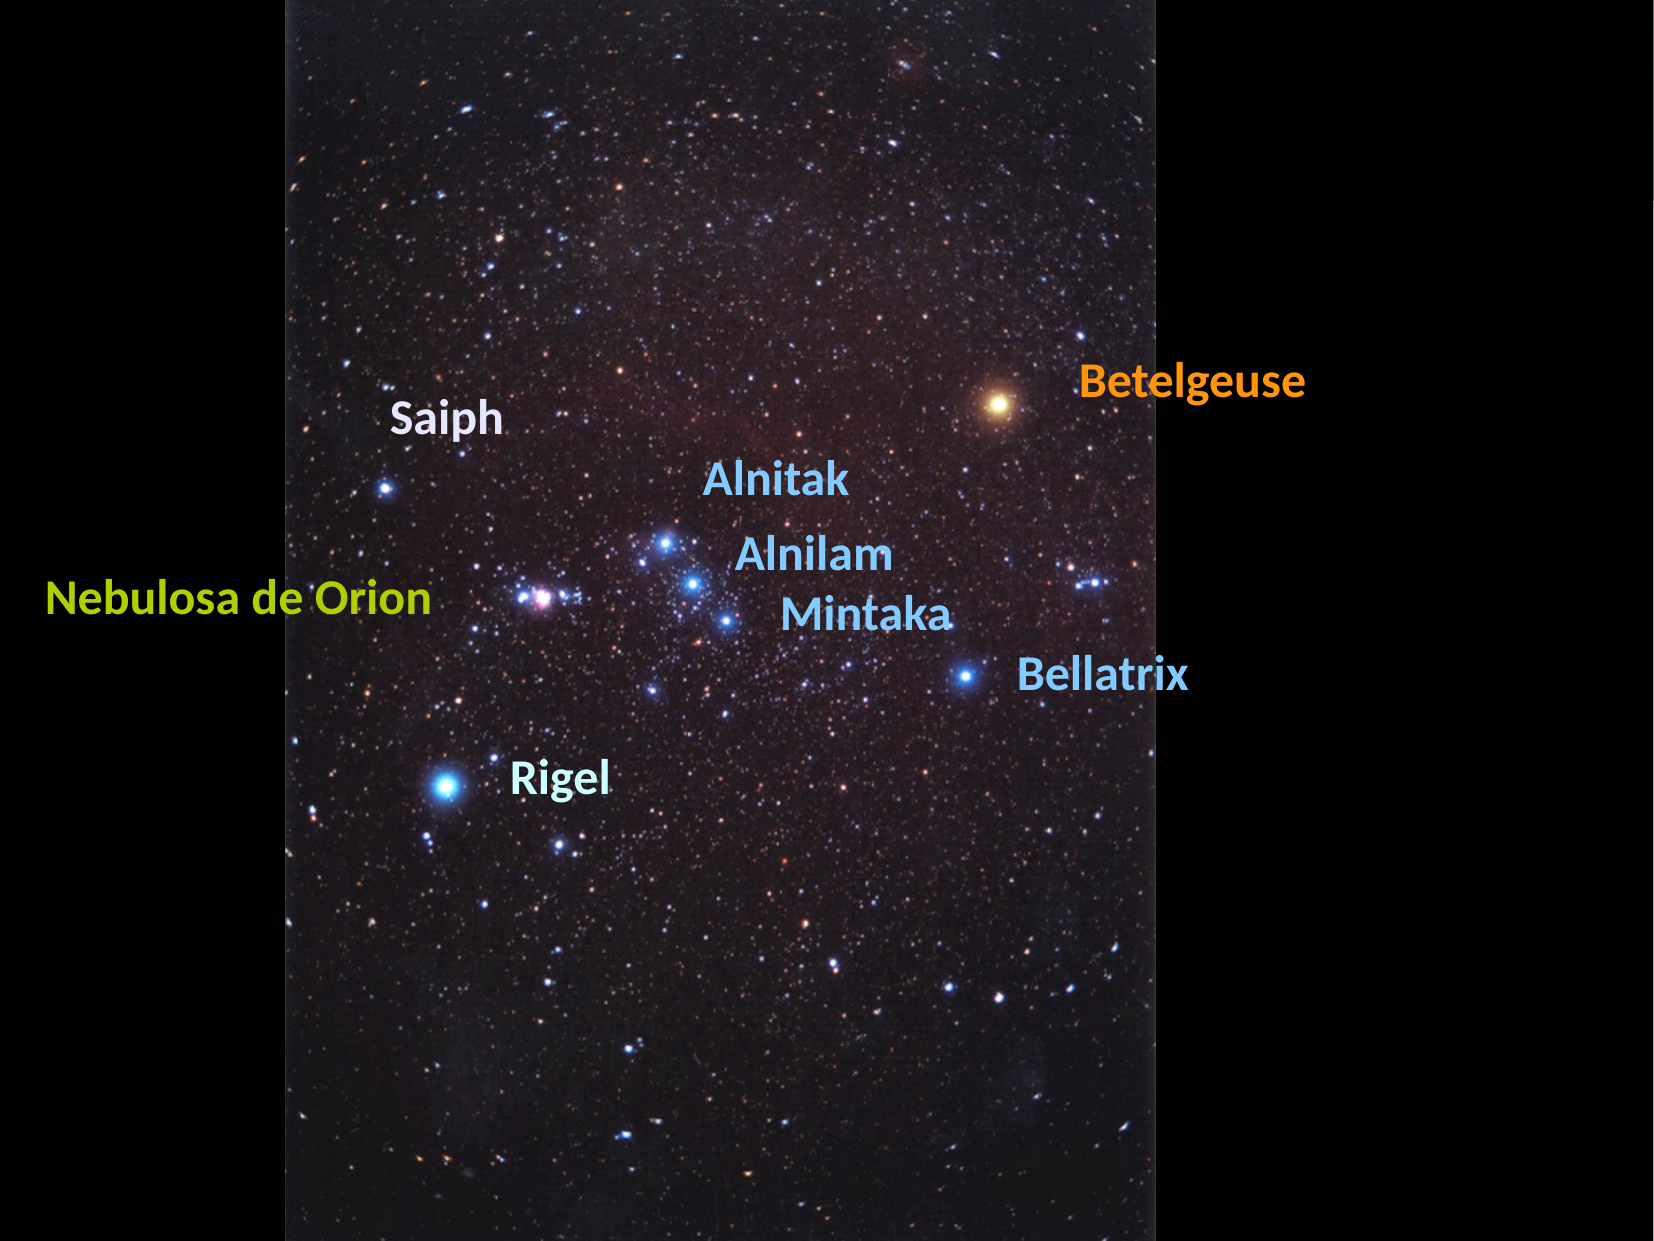

Betelgeuse
Saiph
Alnitak
Alnilam
Nebulosa de Orion
Mintaka
Bellatrix
Rigel
Astronomía (Asorey)
19